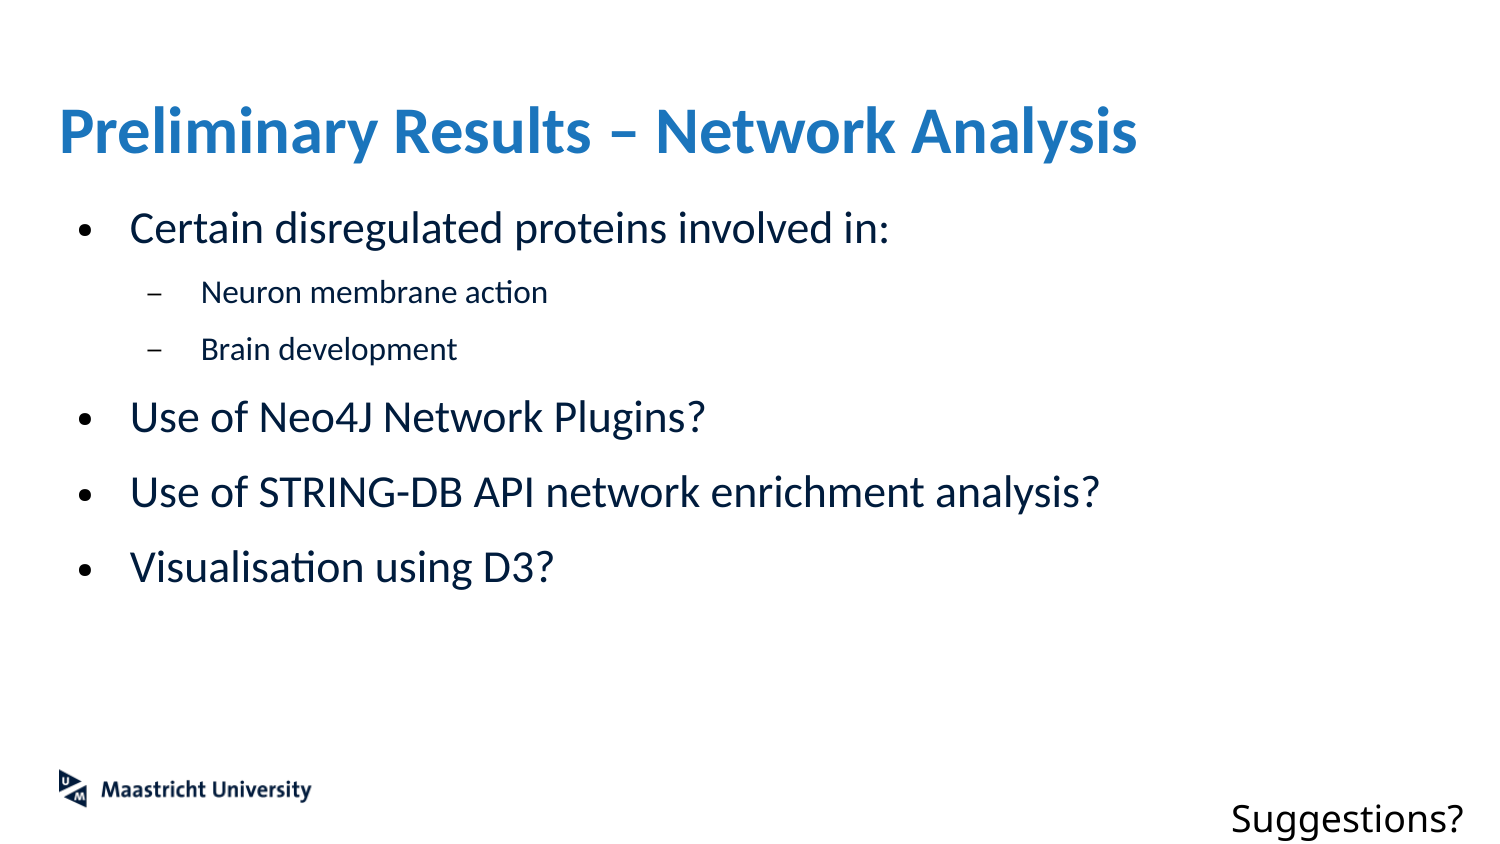

# Preliminary Results – Network Analysis
Certain disregulated proteins involved in:
Neuron membrane action
Brain development
Use of Neo4J Network Plugins?
Use of STRING-DB API network enrichment analysis?
Visualisation using D3?
Suggestions?